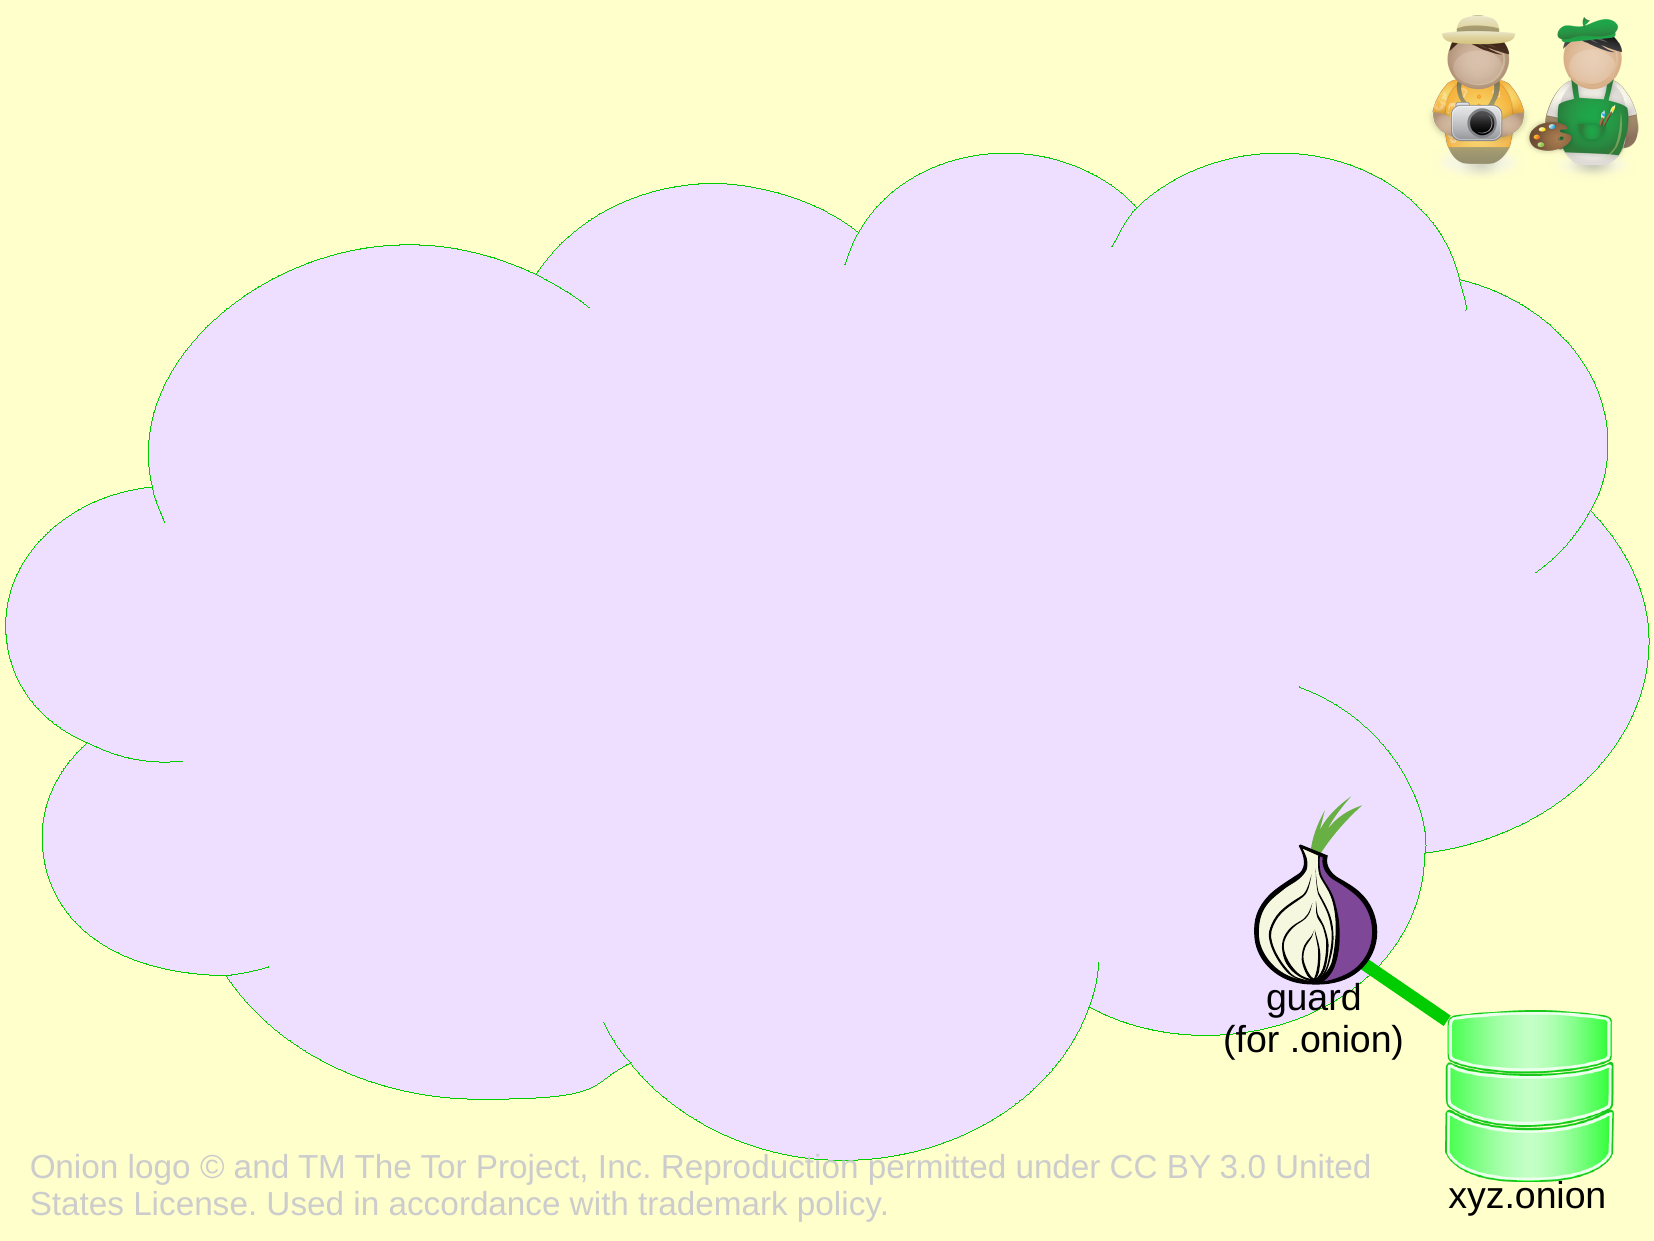

guard
(for .onion)
xyz.onion
Onion logo © and TM The Tor Project, Inc. Reproduction permitted under CC BY 3.0 United States License. Used in accordance with trademark policy.